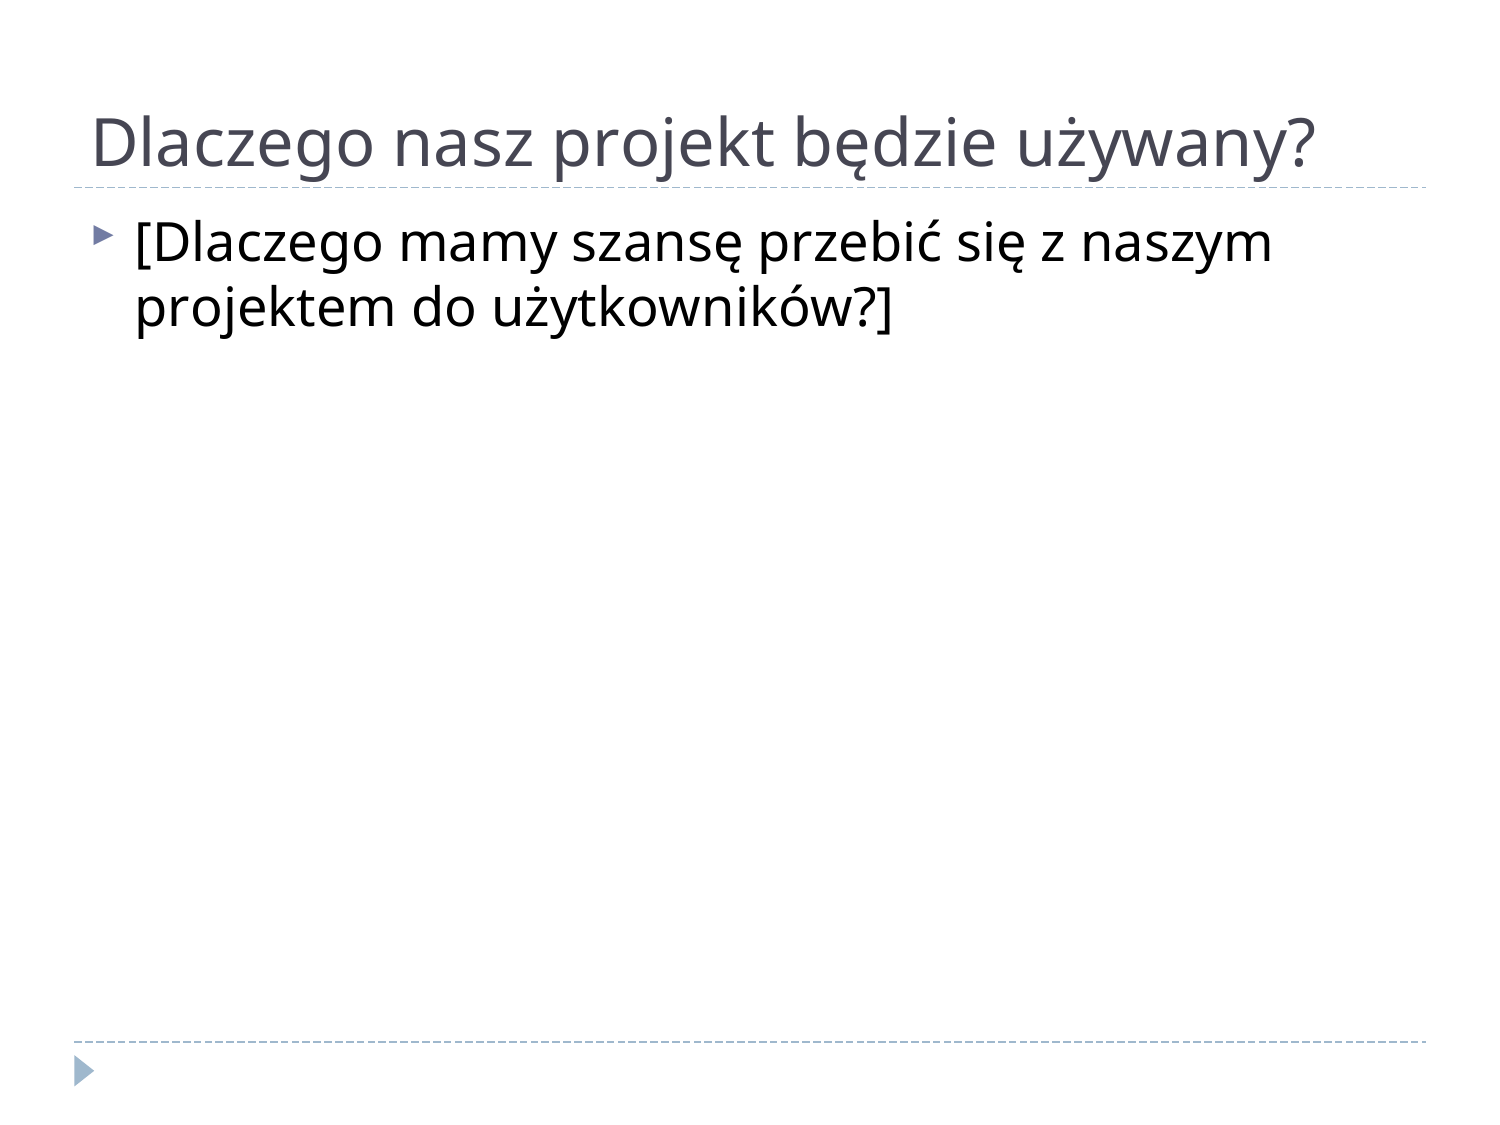

# Dlaczego nasz projekt będzie używany?
[Dlaczego mamy szansę przebić się z naszym projektem do użytkowników?]